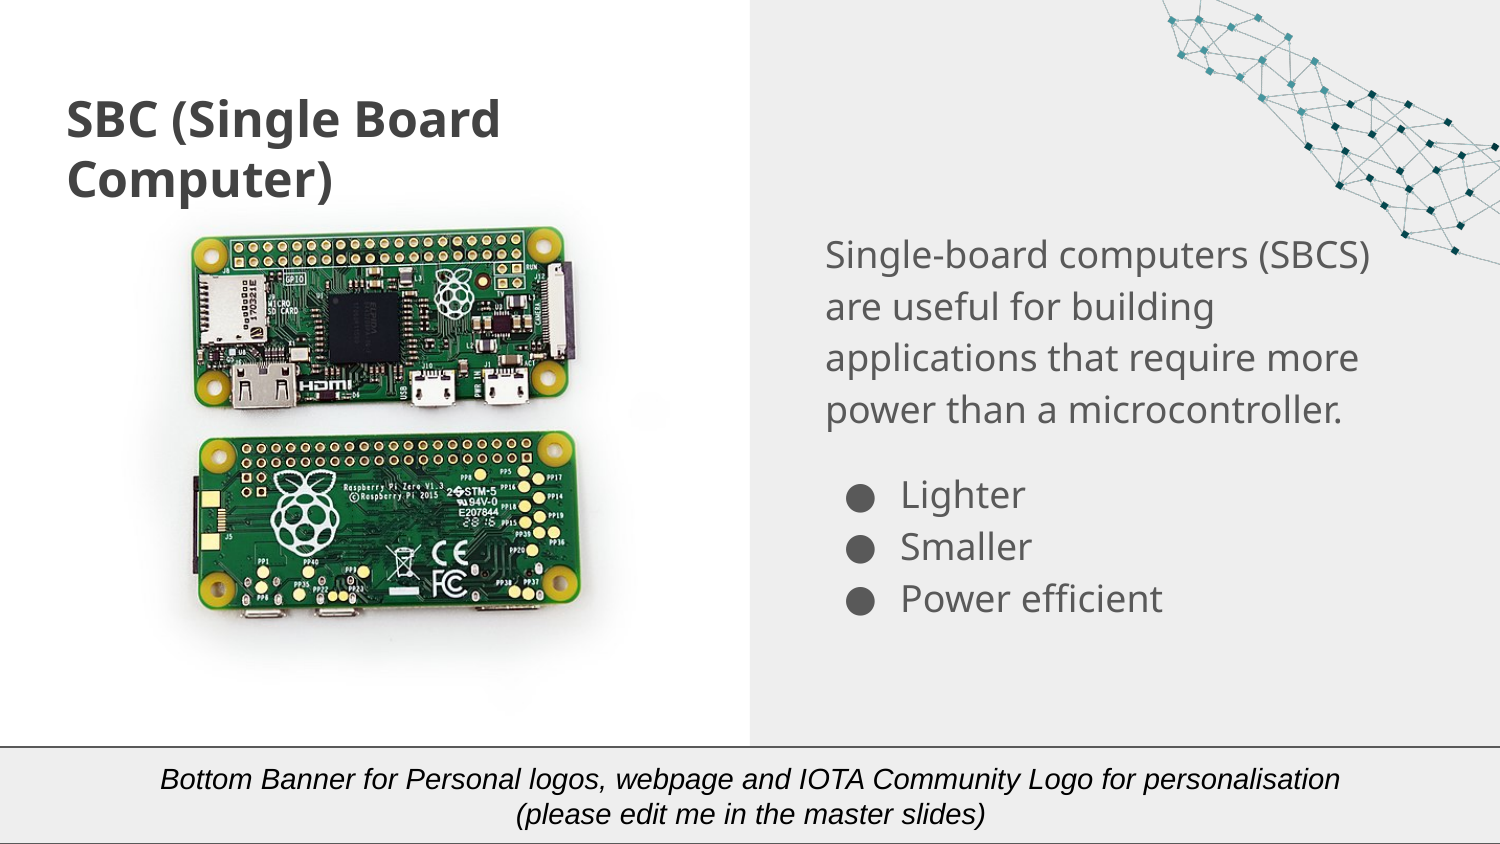

# SBC (Single Board Computer)
Single-board computers (SBCS) are useful for building applications that require more power than a microcontroller.
Lighter
Smaller
Power efficient